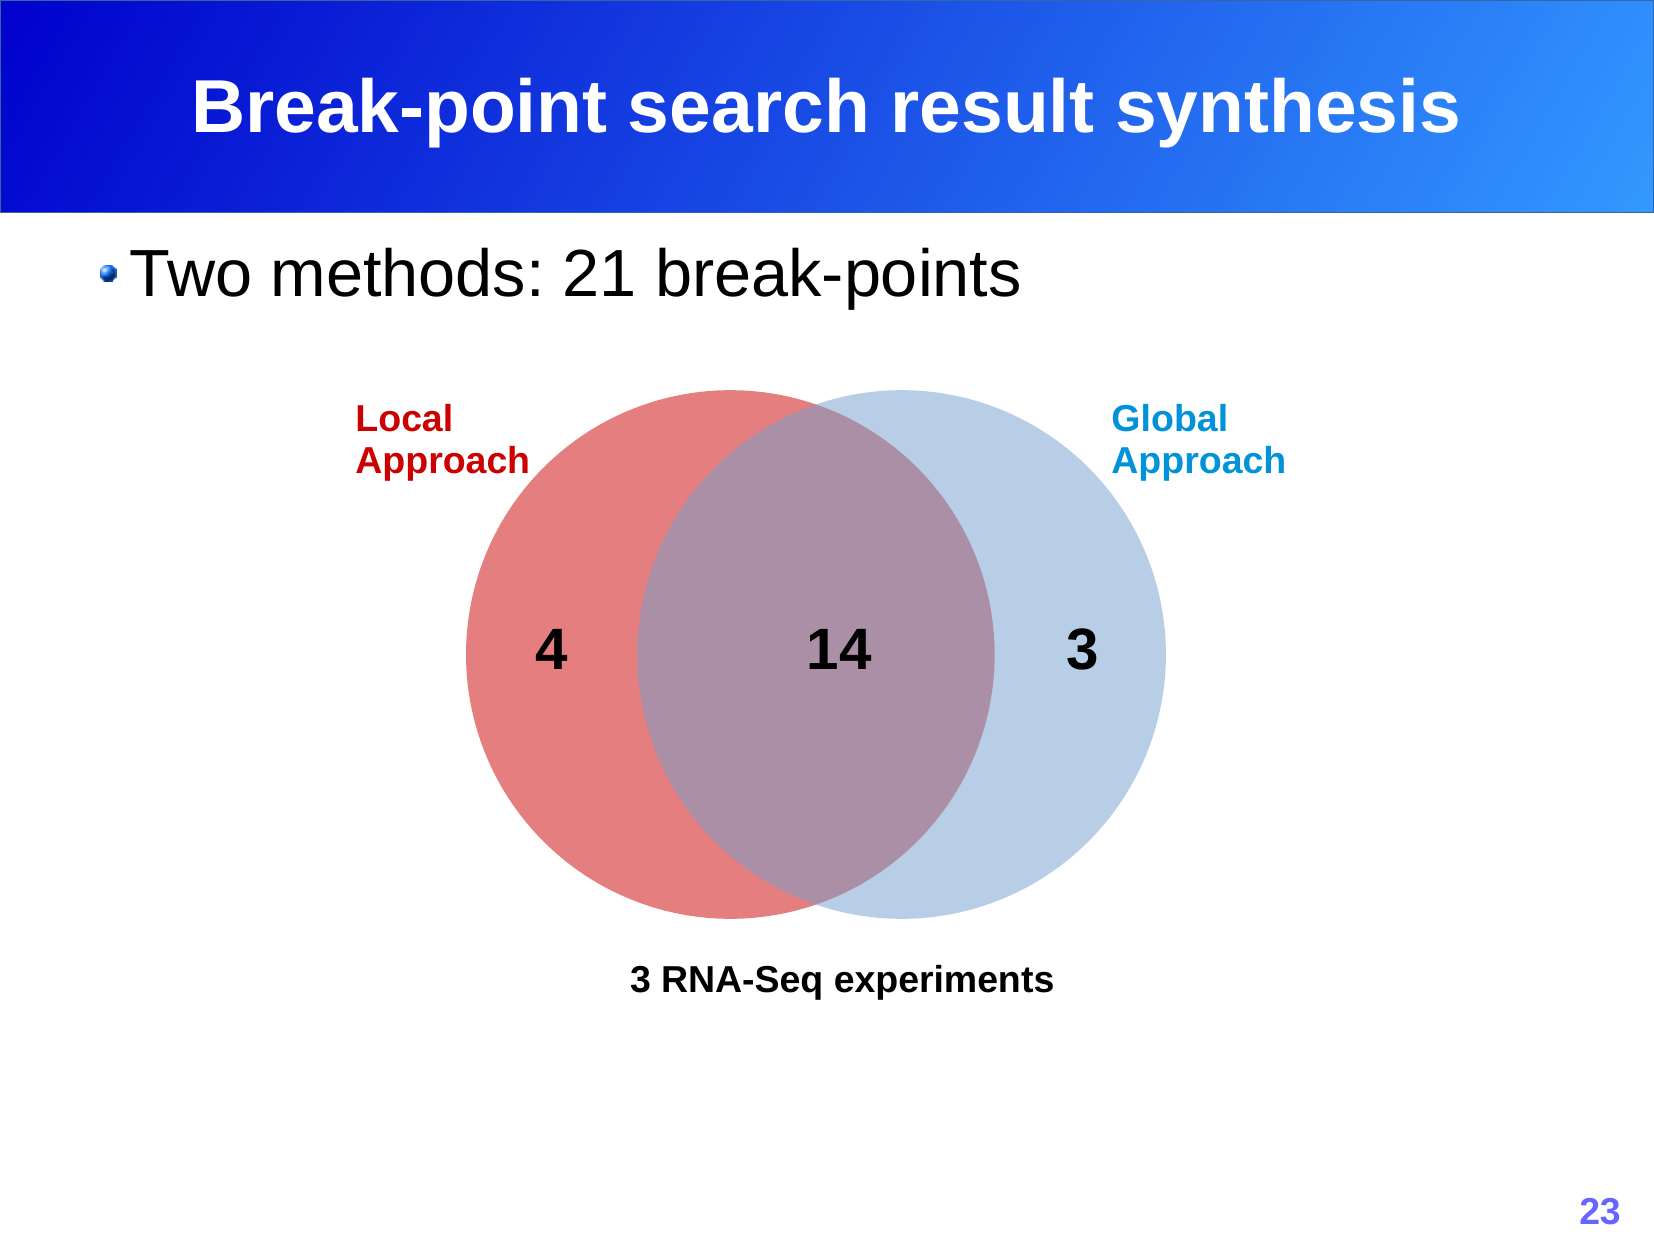

# Break-point search result synthesis
Two methods: 21 break-points
Local Approach
Global Approach
4
14
3
3 RNA-Seq experiments
23